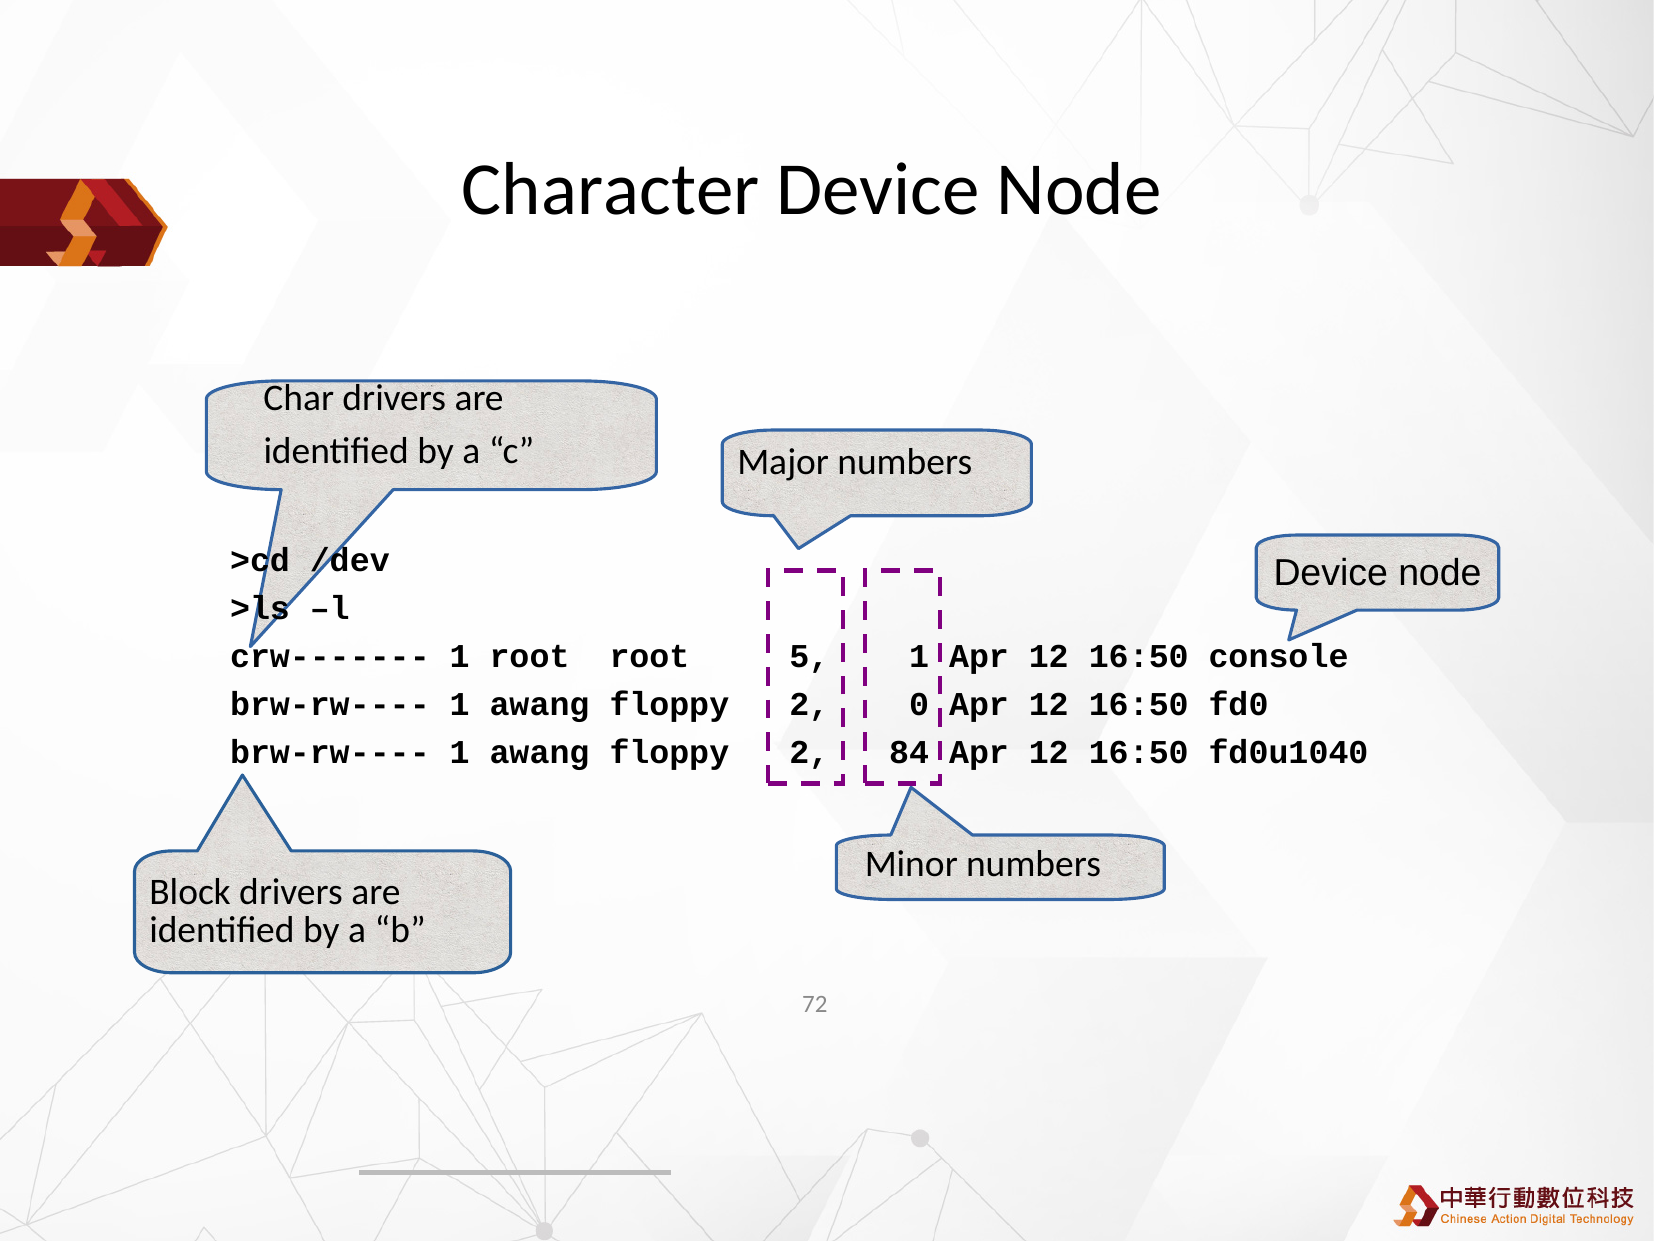

# Character Device Node
Char drivers are
identified by a “c”
Major numbers
Device node
>cd /dev
>ls –l
crw------- 1 root root 5, 1 Apr 12 16:50 console
brw-rw---- 1 awang floppy 2, 0 Apr 12 16:50 fd0
brw-rw---- 1 awang floppy 2, 84 Apr 12 16:50 fd0u1040
Minor numbers
Block drivers are
identified by a “b”
72